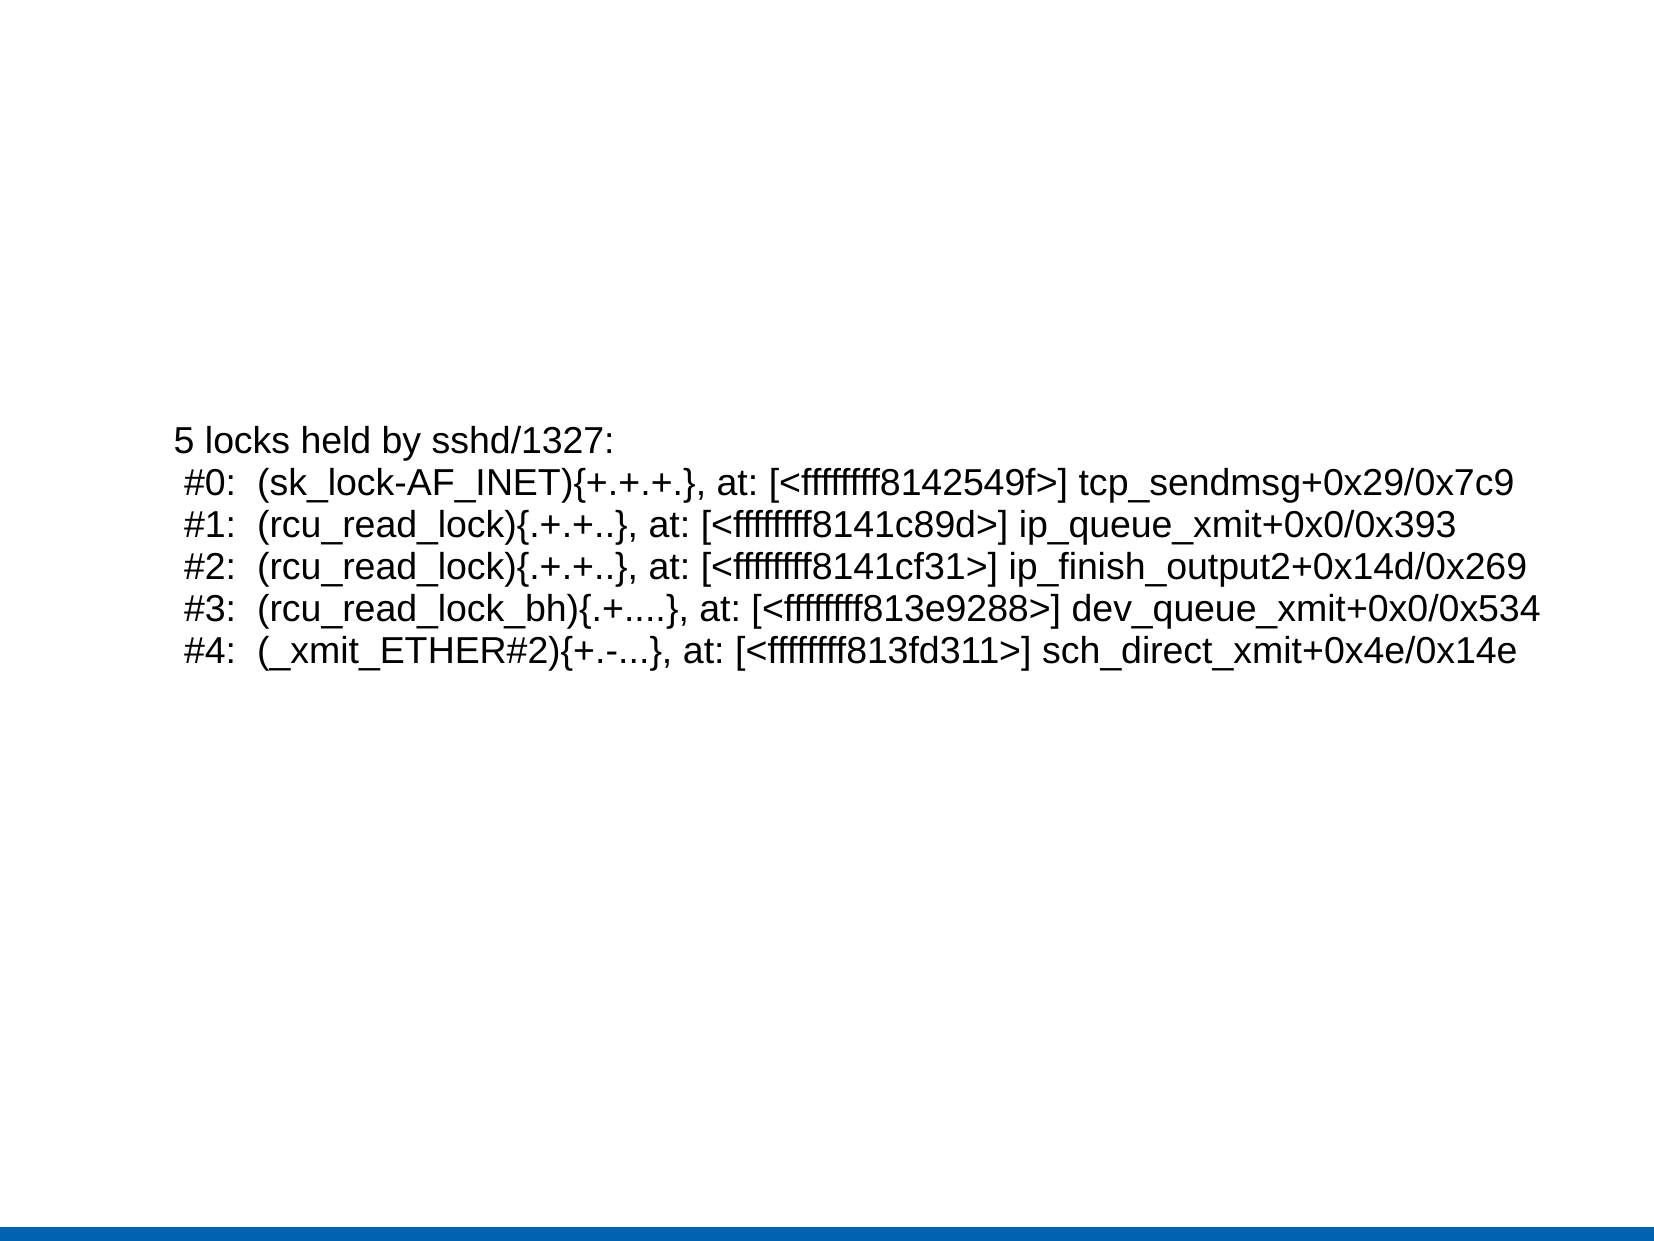

5 locks held by sshd/1327:
 #0: (sk_lock-AF_INET){+.+.+.}, at: [<ffffffff8142549f>] tcp_sendmsg+0x29/0x7c9
 #1: (rcu_read_lock){.+.+..}, at: [<ffffffff8141c89d>] ip_queue_xmit+0x0/0x393
 #2: (rcu_read_lock){.+.+..}, at: [<ffffffff8141cf31>] ip_finish_output2+0x14d/0x269
 #3: (rcu_read_lock_bh){.+....}, at: [<ffffffff813e9288>] dev_queue_xmit+0x0/0x534
 #4: (_xmit_ETHER#2){+.-...}, at: [<ffffffff813fd311>] sch_direct_xmit+0x4e/0x14e